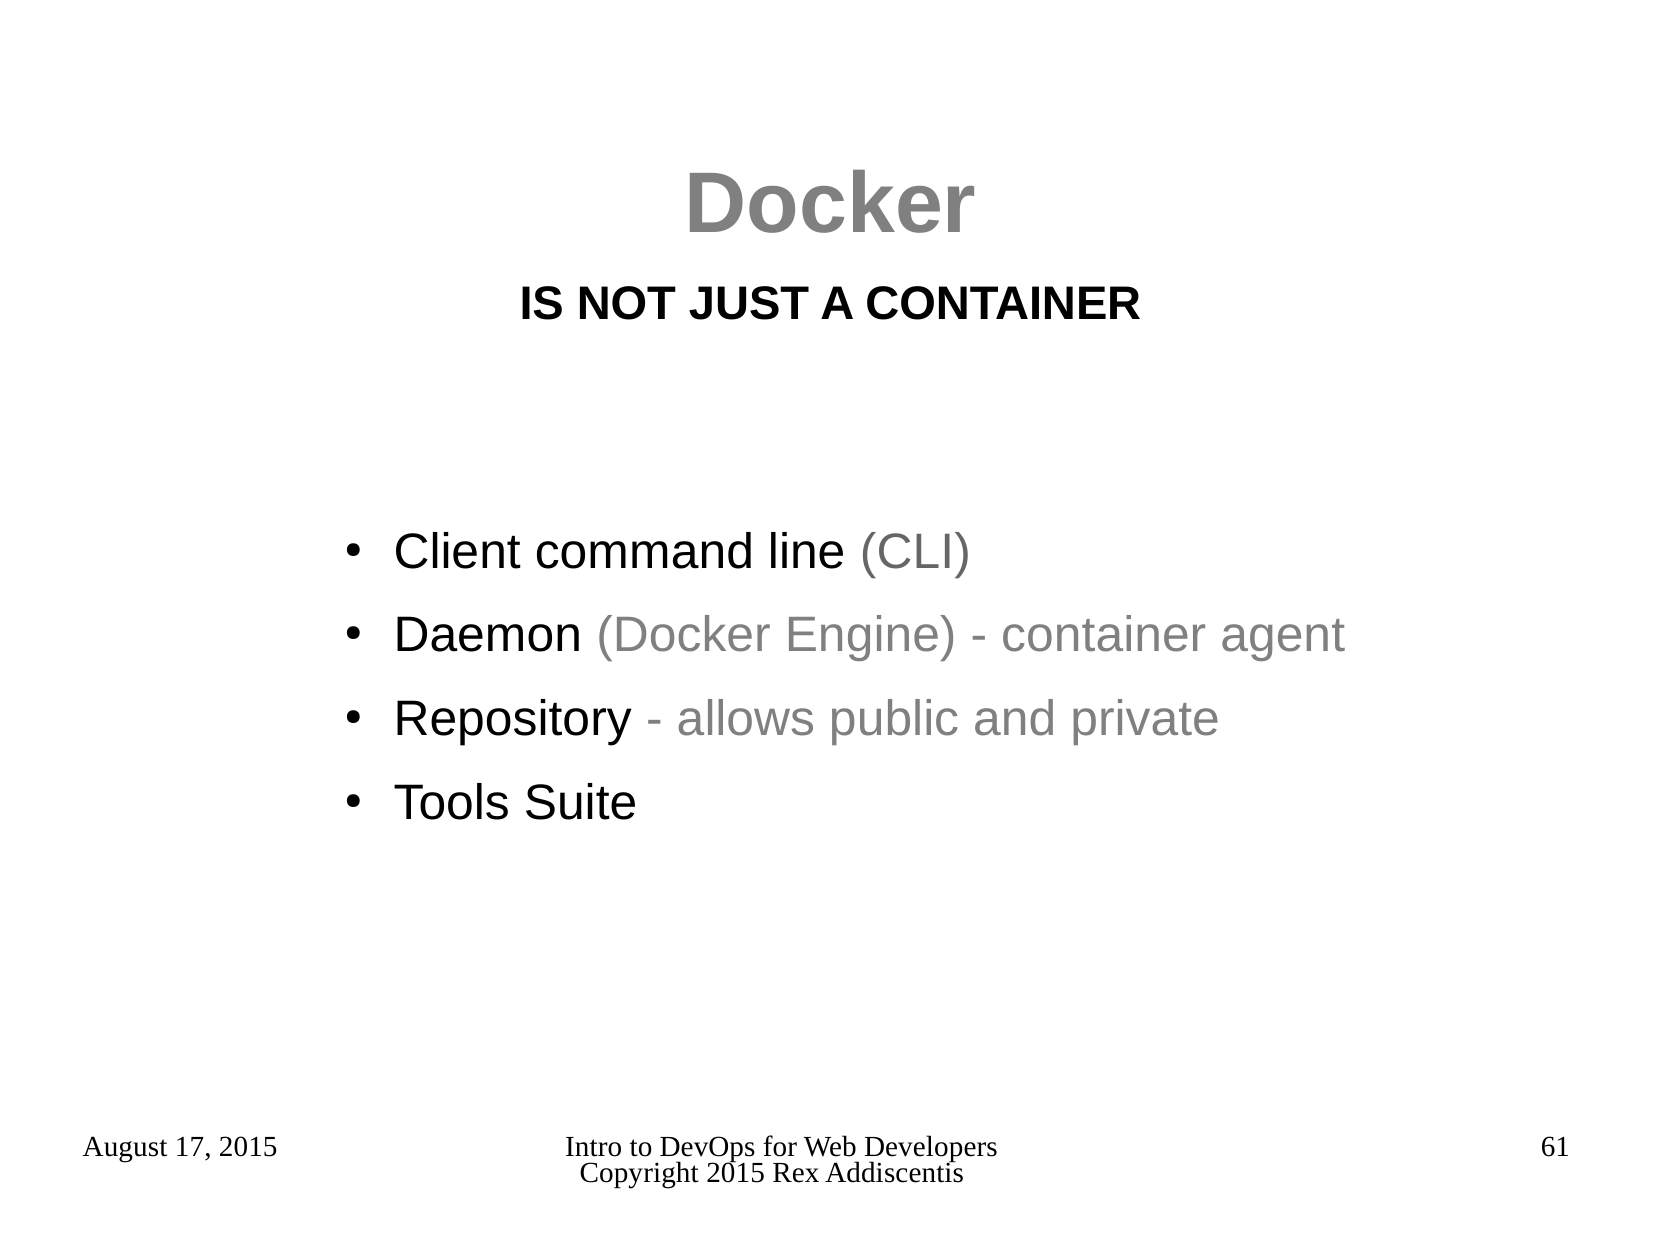

# Docker
IS NOT JUST A CONTAINER
Client command line (CLI)
Daemon (Docker Engine) - container agent
Repository - allows public and private
Tools Suite
August 17, 2015
Intro to DevOps for Web Developers Copyright 2015 Rex Addiscentis
61